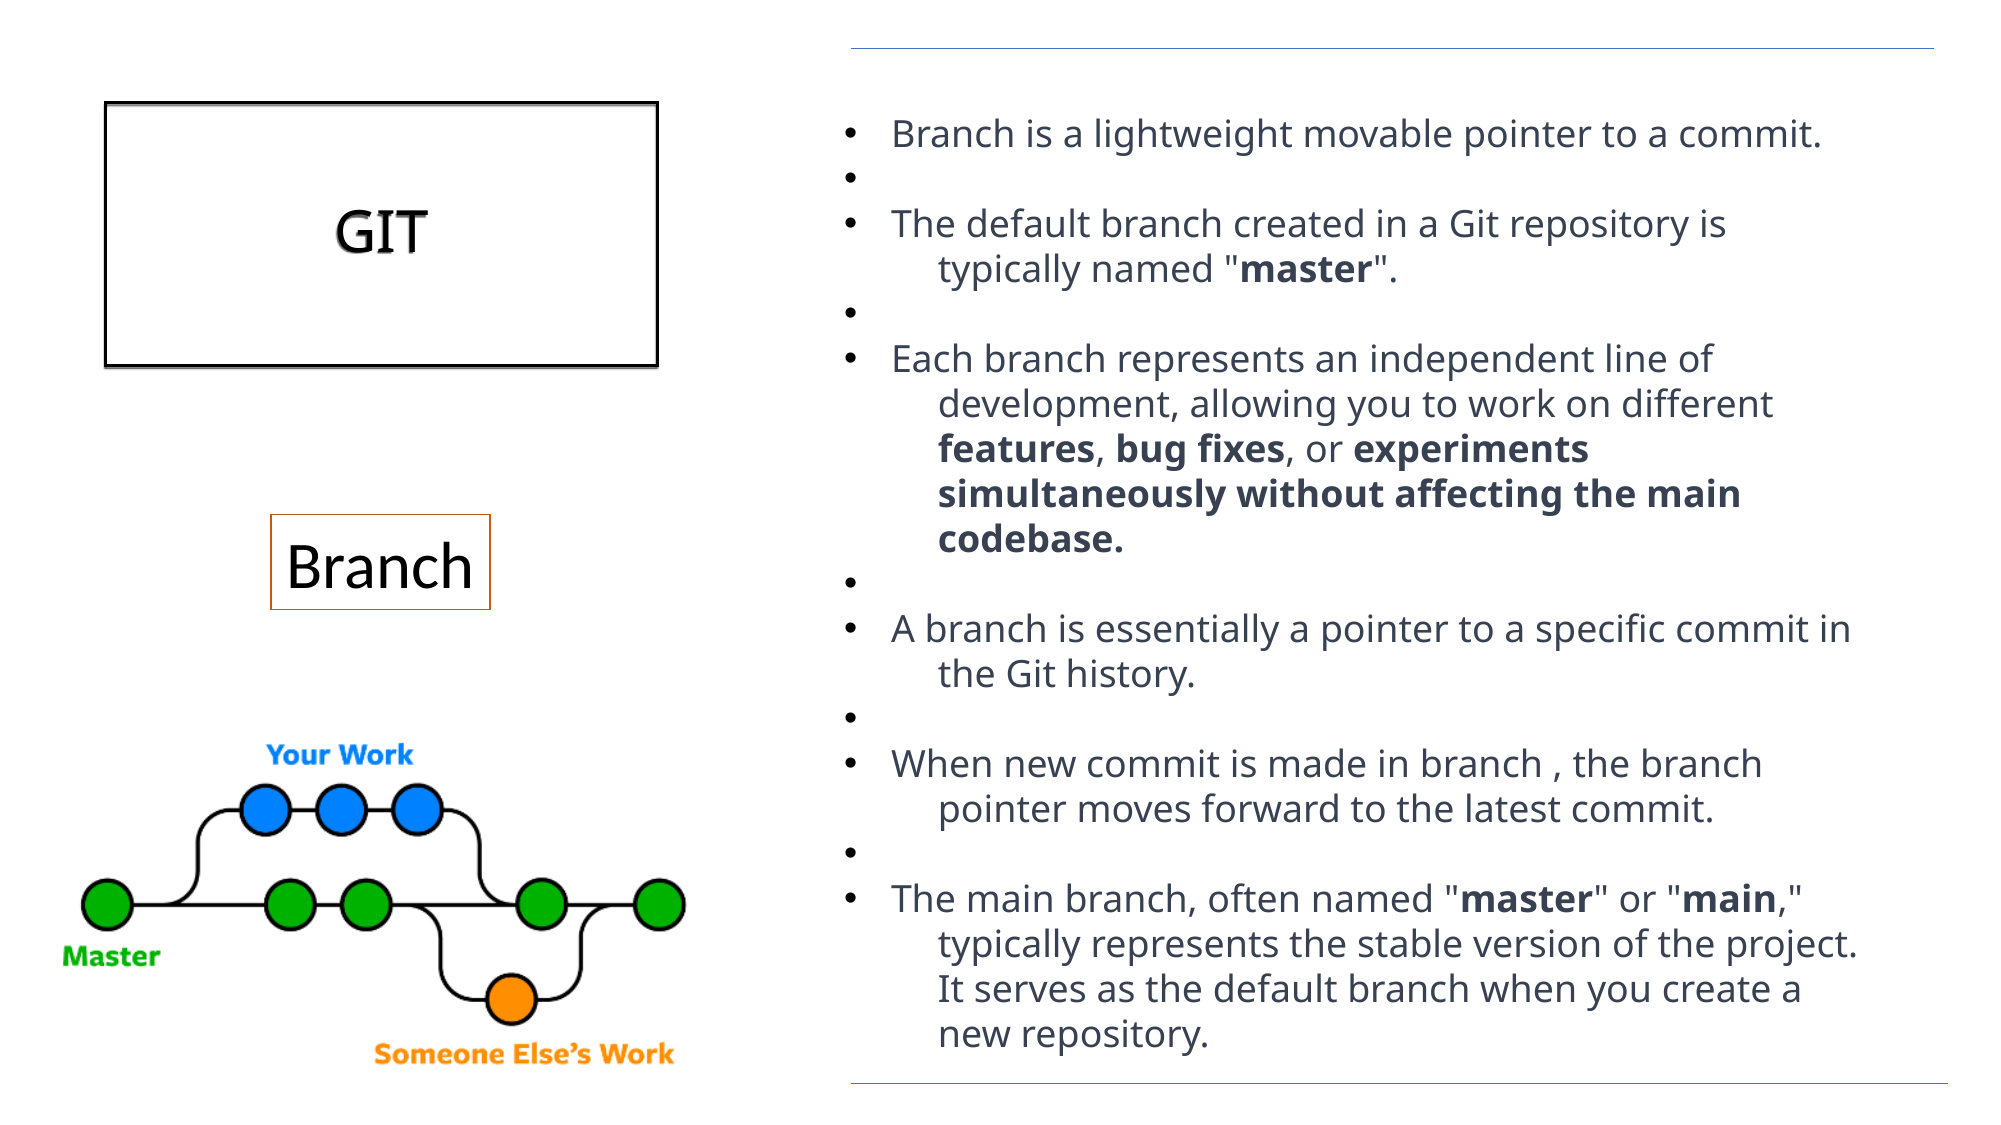

# GIT
Branch is a lightweight movable pointer to a commit.
The default branch created in a Git repository is typically named "master".
Each branch represents an independent line of development, allowing you to work on different features, bug fixes, or experiments simultaneously without affecting the main codebase.
A branch is essentially a pointer to a specific commit in the Git history.
When new commit is made in branch , the branch pointer moves forward to the latest commit.
The main branch, often named "master" or "main," typically represents the stable version of the project. It serves as the default branch when you create a new repository.
Branch